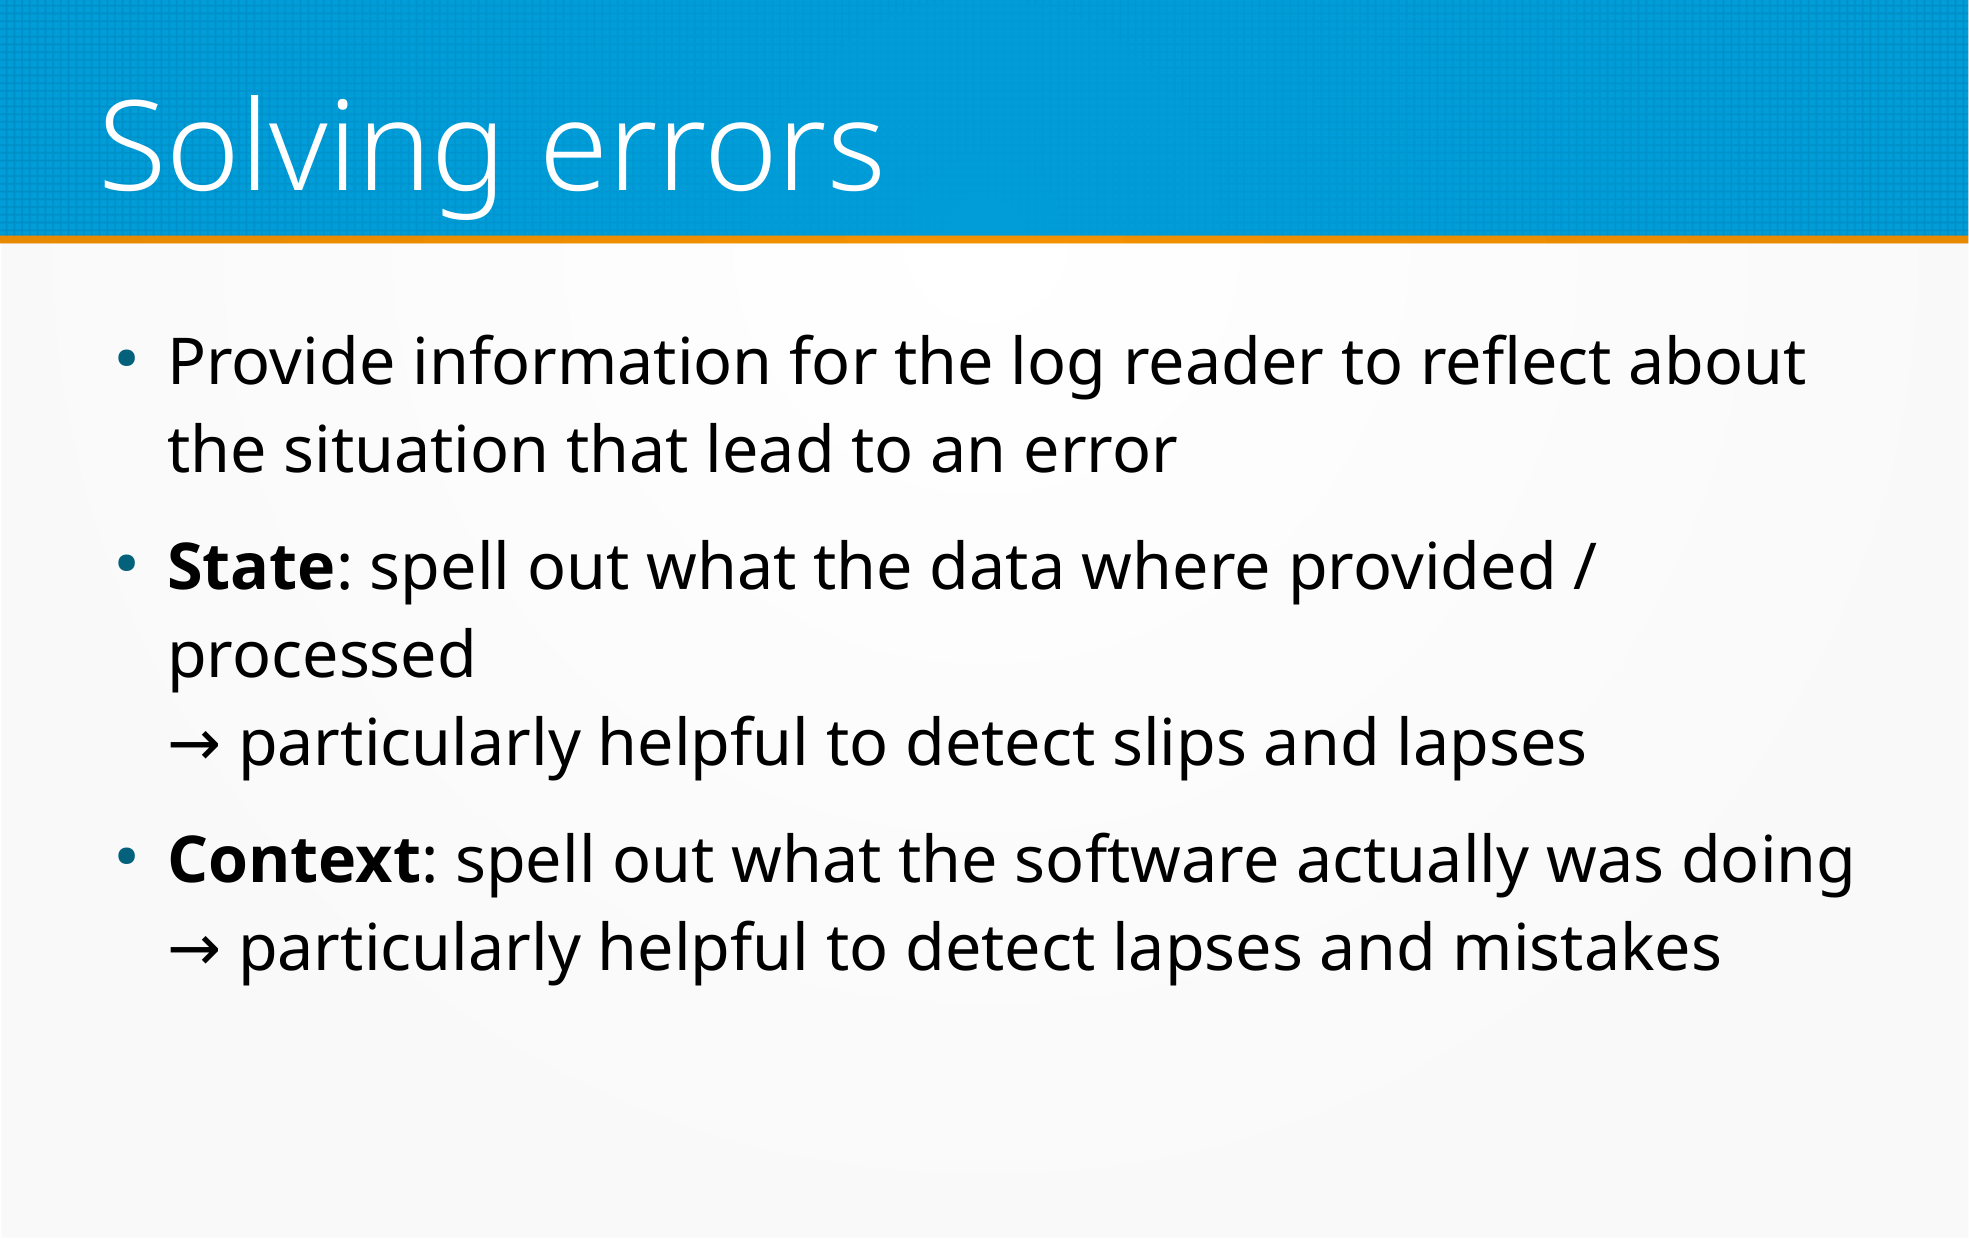

# Solving errors
Provide information for the log reader to reflect about the situation that lead to an error
State: spell out what the data where provided / processed
→ particularly helpful to detect slips and lapses
Context: spell out what the software actually was doing
→ particularly helpful to detect lapses and mistakes